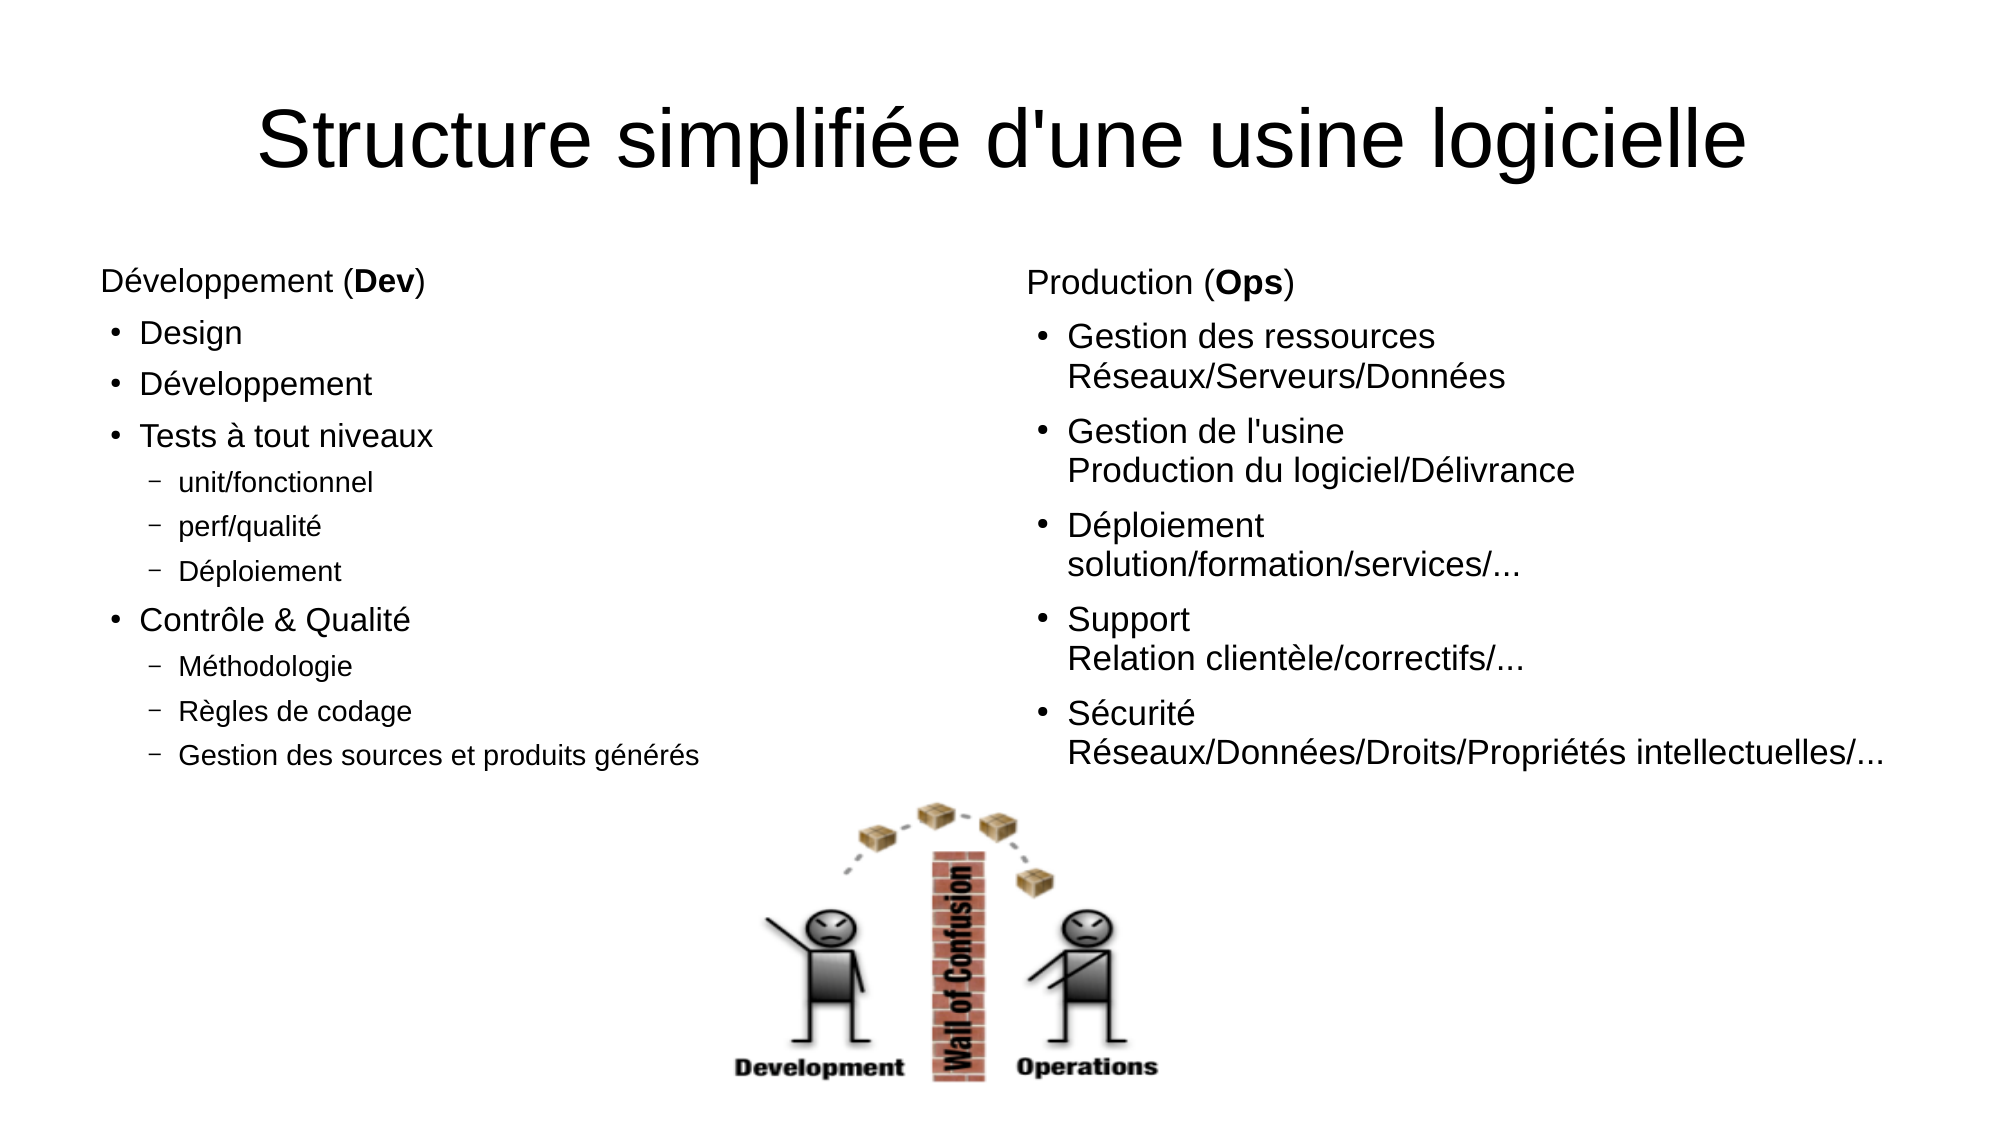

# Structure simplifiée d'une usine logicielle
Développement (Dev)
Design
Développement
Tests à tout niveaux
unit/fonctionnel
perf/qualité
Déploiement
Contrôle & Qualité
Méthodologie
Règles de codage
Gestion des sources et produits générés
Production (Ops)
Gestion des ressources
Réseaux/Serveurs/Données
Gestion de l'usine
Production du logiciel/Délivrance
Déploiement
solution/formation/services/...
Support
Relation clientèle/correctifs/...
Sécurité
Réseaux/Données/Droits/Propriétés intellectuelles/...